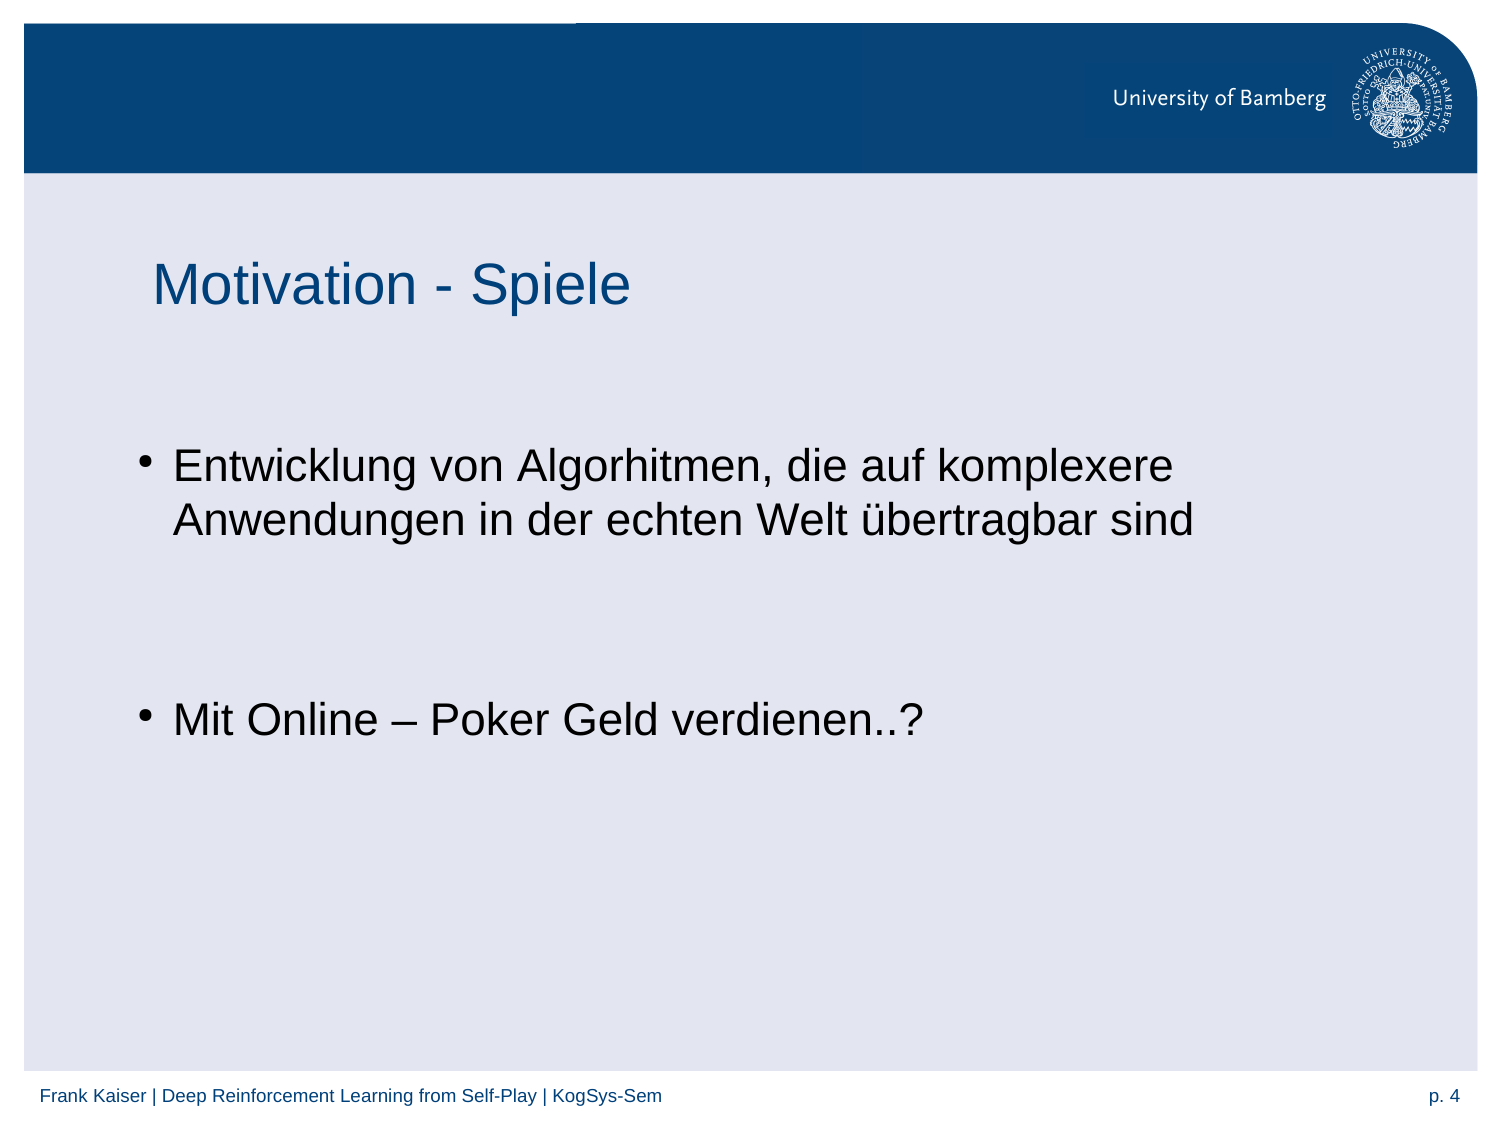

# Motivation - Spiele
Entwicklung von Algorhitmen, die auf komplexere Anwendungen in der echten Welt übertragbar sind
Mit Online – Poker Geld verdienen..?